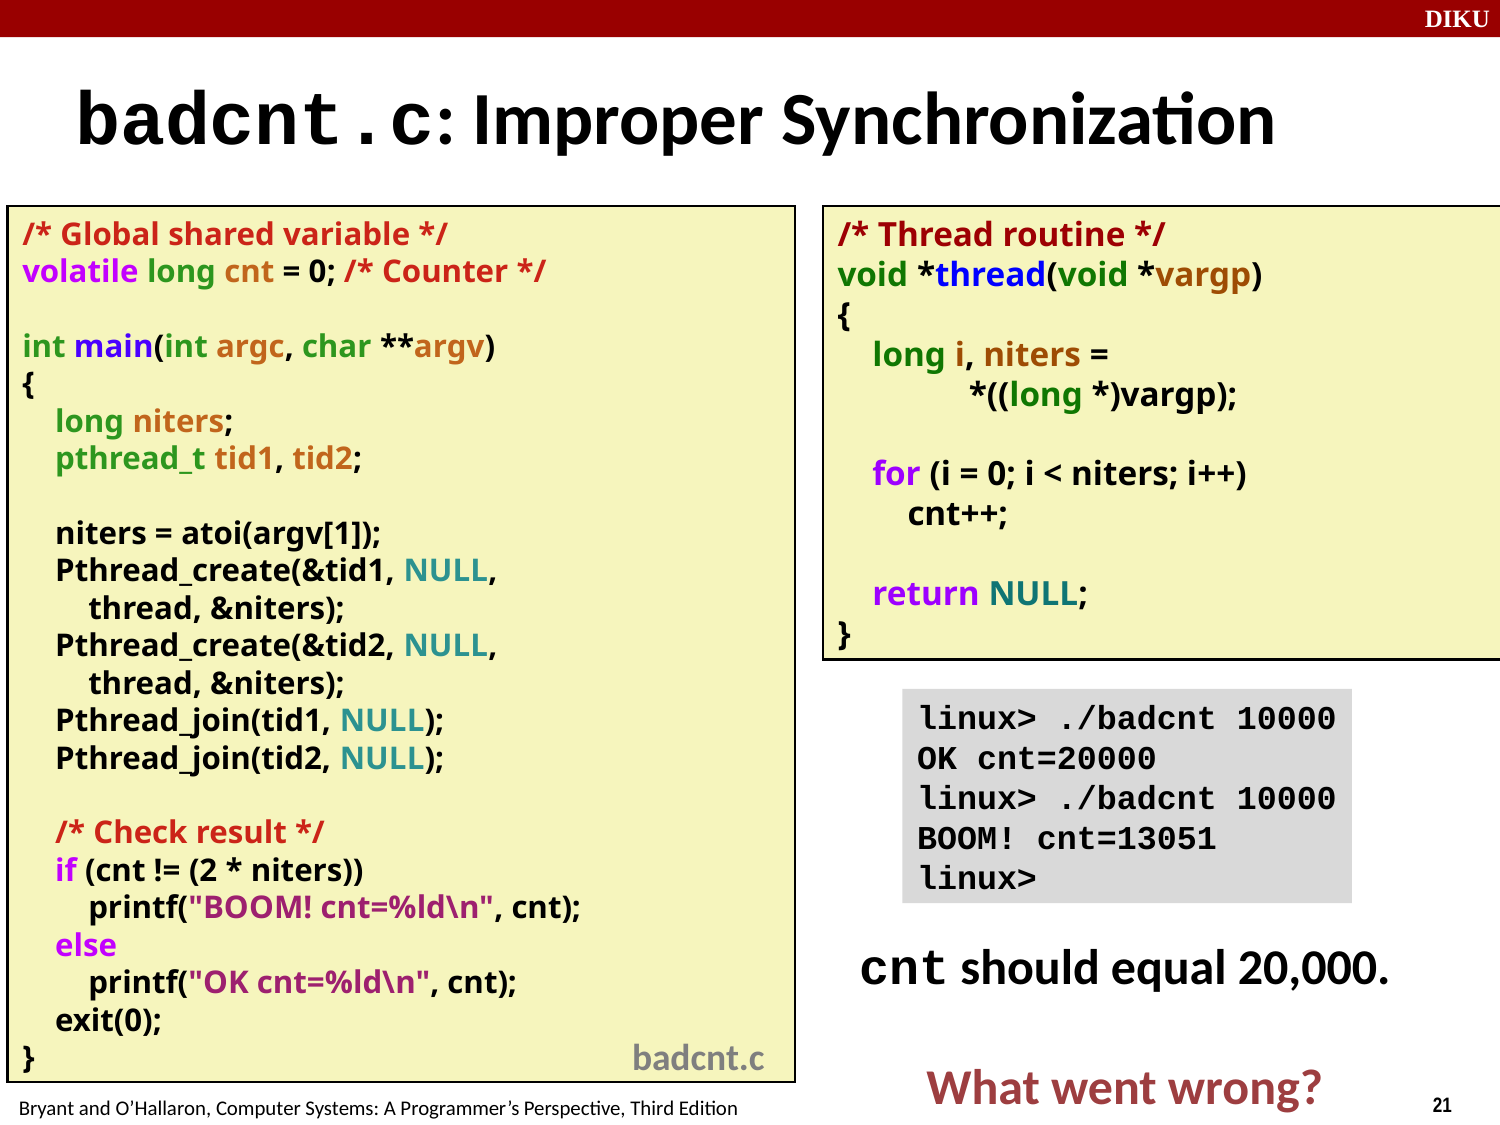

badcnt.c: Improper Synchronization
/* Thread routine */
void *thread(void *vargp)
{
 long i, niters =
 *((long *)vargp);
 for (i = 0; i < niters; i++)
 cnt++;
 return NULL;
}
/* Global shared variable */
volatile long cnt = 0; /* Counter */
int main(int argc, char **argv)
{
 long niters;
 pthread_t tid1, tid2;
 niters = atoi(argv[1]);
 Pthread_create(&tid1, NULL,
 thread, &niters);
 Pthread_create(&tid2, NULL,
 thread, &niters);
 Pthread_join(tid1, NULL);
 Pthread_join(tid2, NULL);
 /* Check result */
 if (cnt != (2 * niters))
 printf("BOOM! cnt=%ld\n", cnt);
 else
 printf("OK cnt=%ld\n", cnt);
 exit(0);
}
linux> ./badcnt 10000
OK cnt=20000
linux> ./badcnt 10000
BOOM! cnt=13051
linux>
cnt should equal 20,000.
What went wrong?
badcnt.c